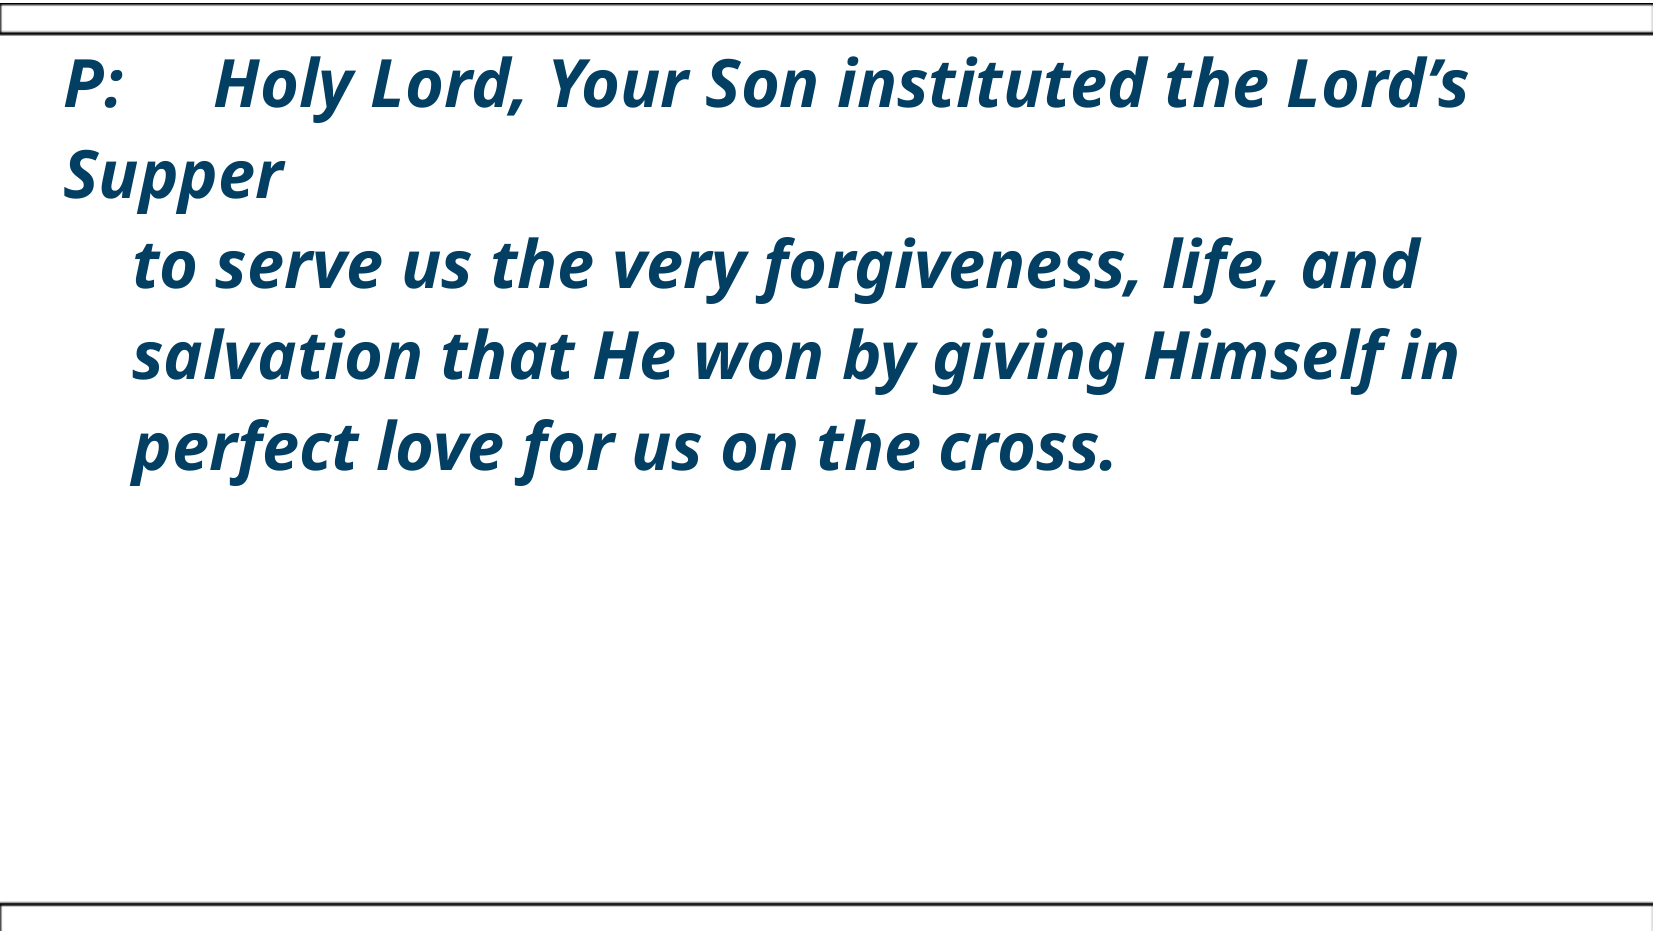

P: 	Holy Lord, Your Son instituted the Lord’s Supper
 to serve us the very forgiveness, life, and
 salvation that He won by giving Himself in
 perfect love for us on the cross.